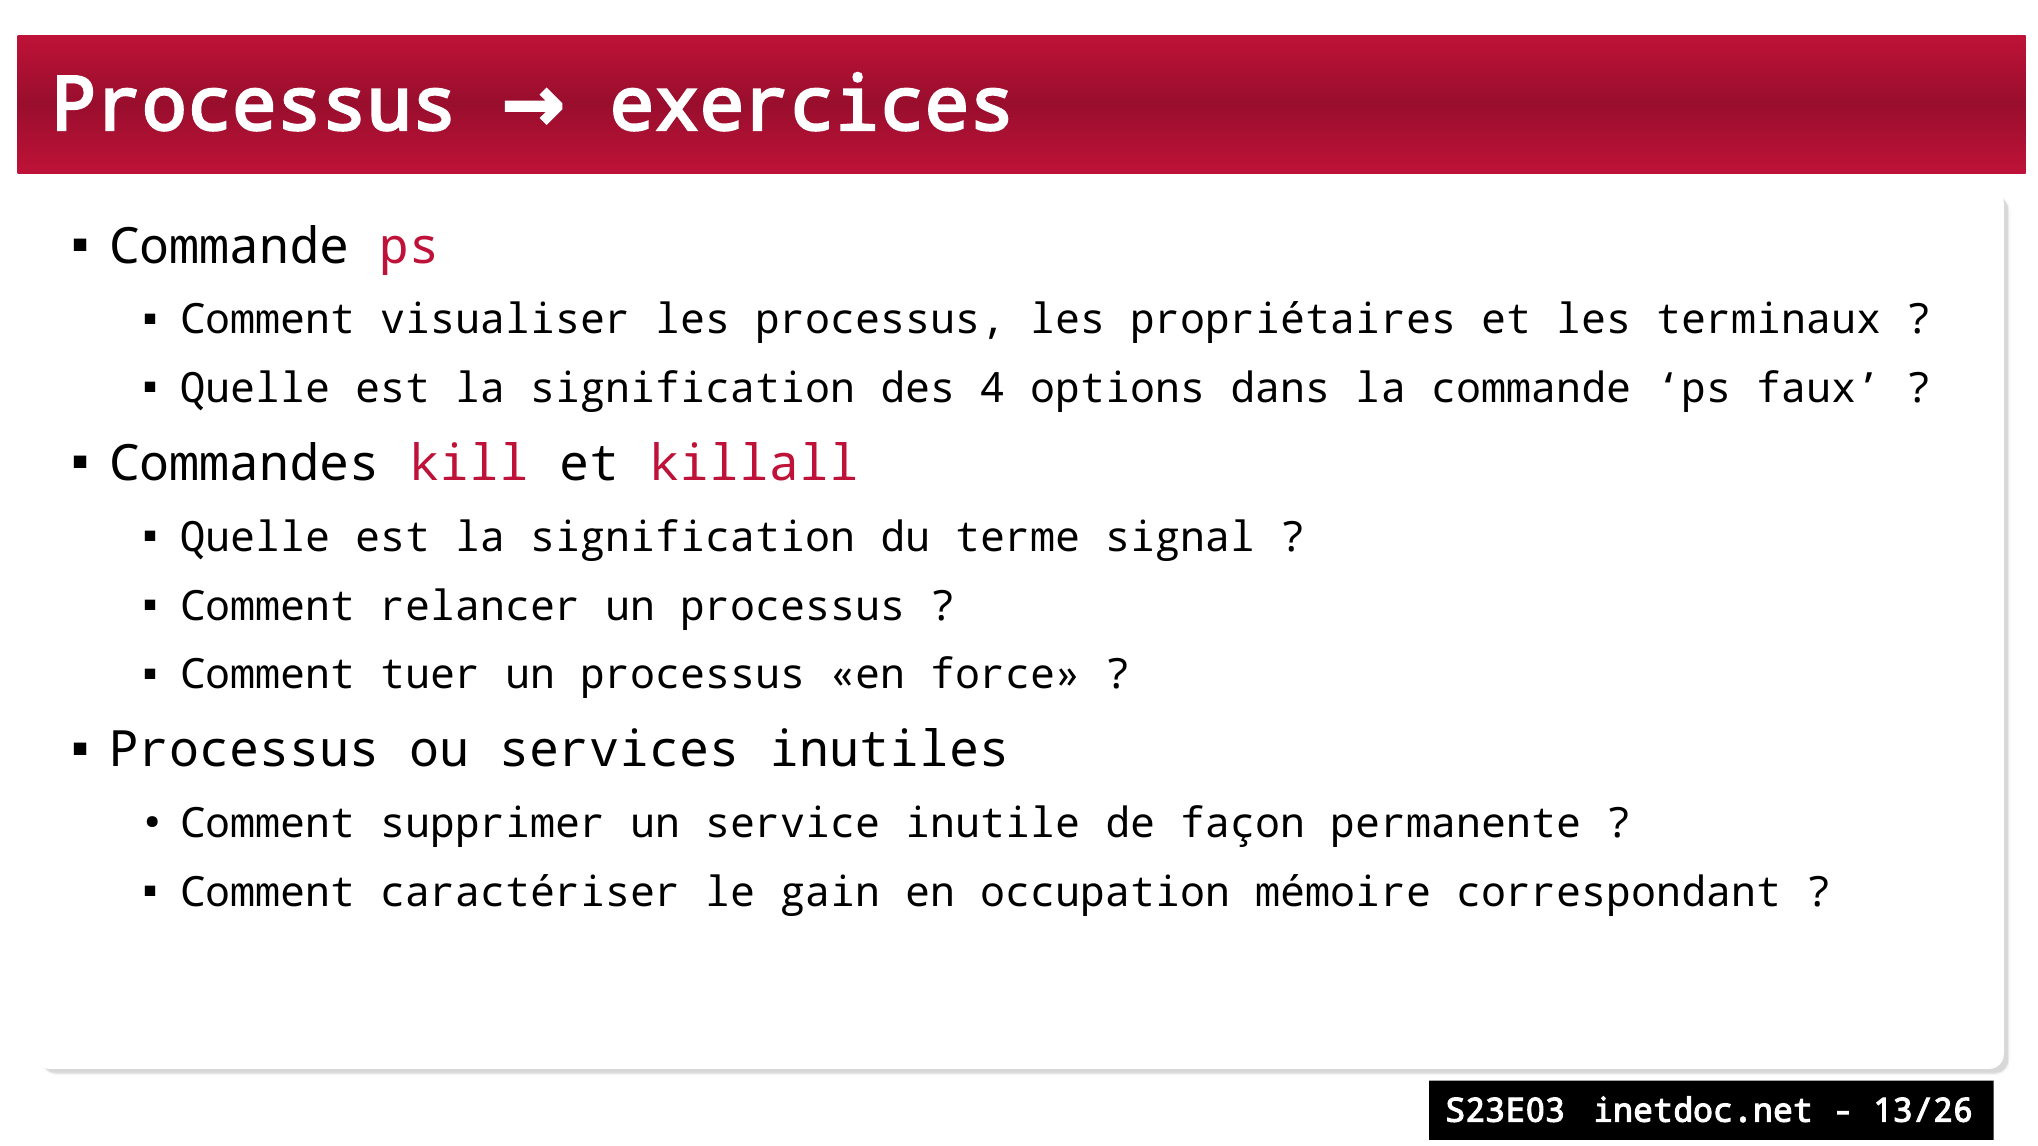

Processus → exercices
Commande ps
Comment visualiser les processus, les propriétaires et les terminaux ?
Quelle est la signification des 4 options dans la commande ‘ps faux’ ?
Commandes kill et killall
Quelle est la signification du terme signal ?
Comment relancer un processus ?
Comment tuer un processus «en force» ?
Processus ou services inutiles
Comment supprimer un service inutile de façon permanente ?
Comment caractériser le gain en occupation mémoire correspondant ?
S23E03	inetdoc.net - /26